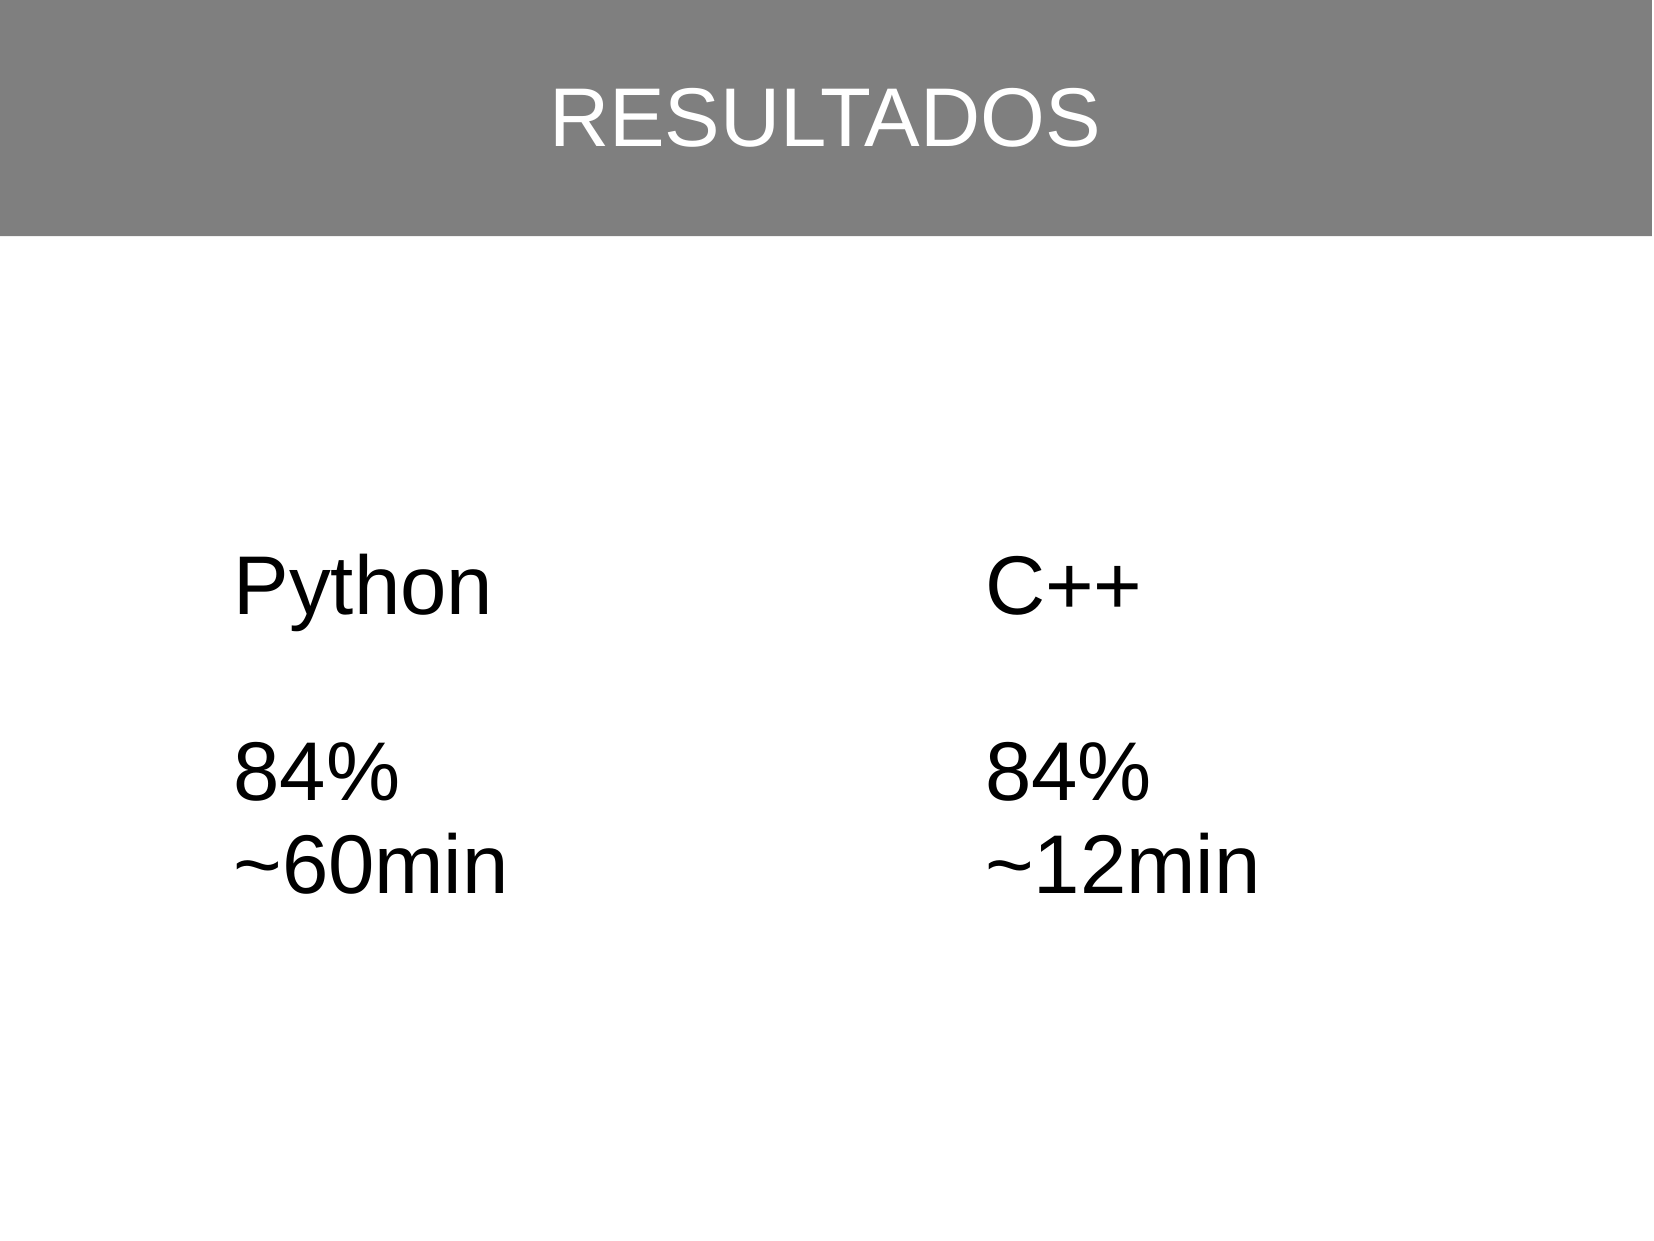

RESULTADOS
Python
84%
~60min
C++
84%
~12min